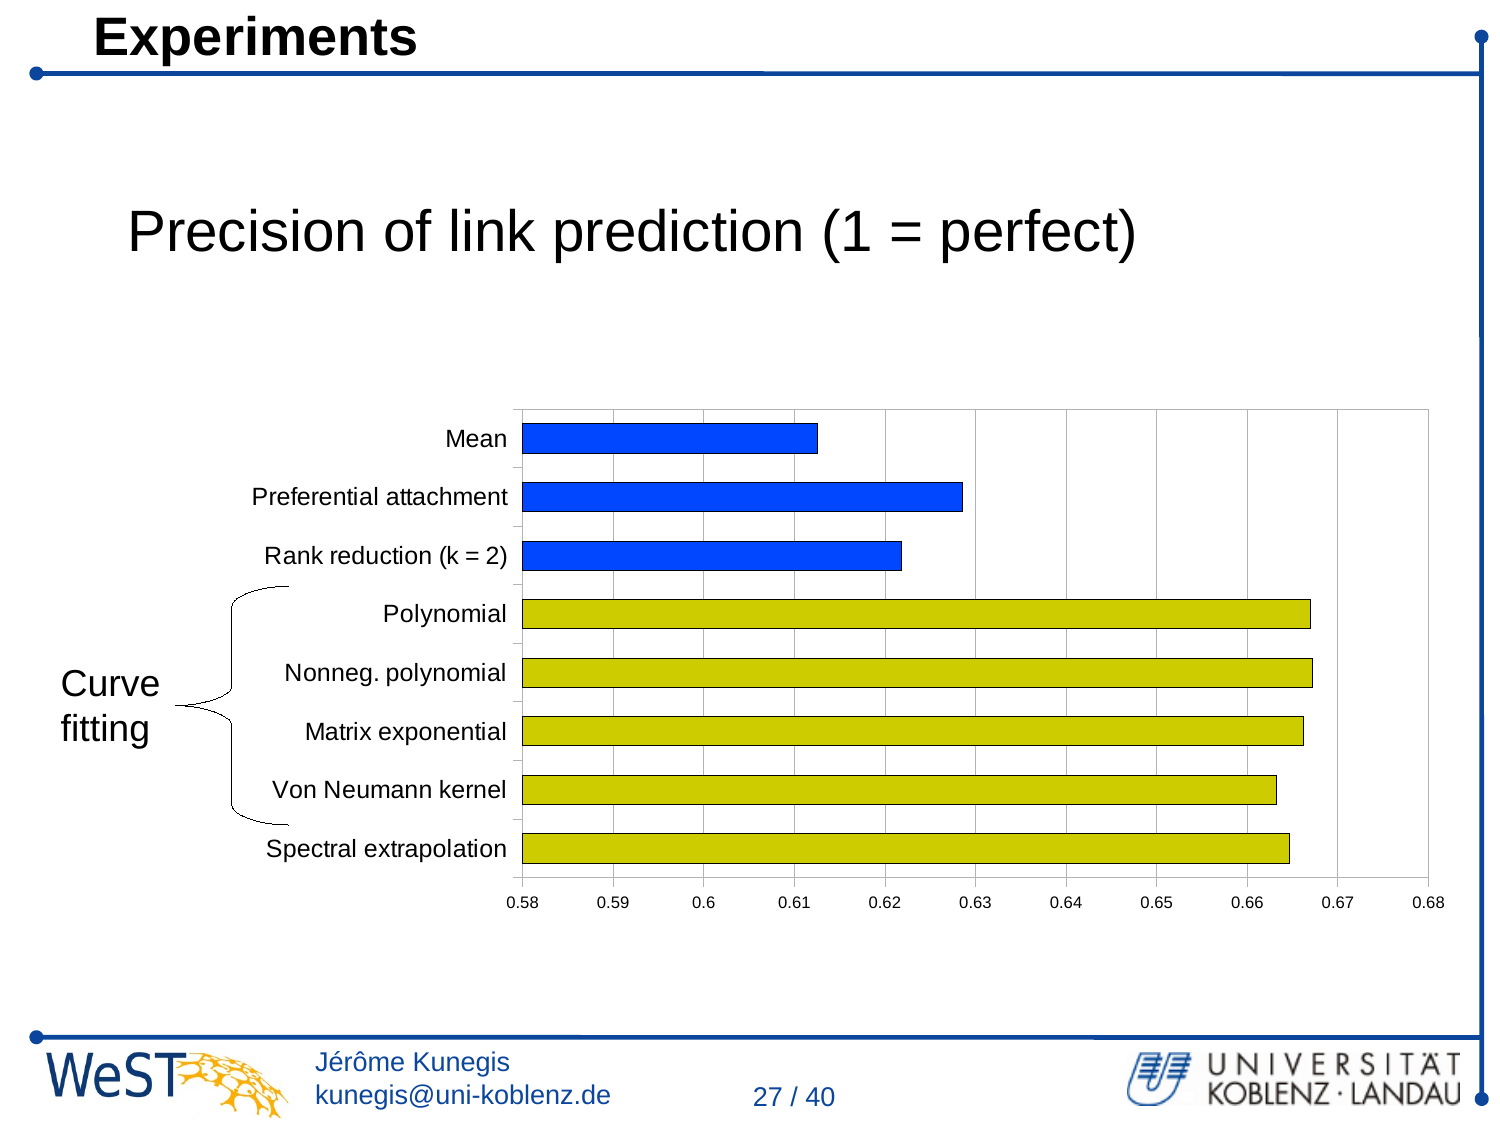

Experiments
Precision of link prediction (1 = perfect)
### Chart
| Category | Colonne B |
|---|---|
| Spectral extrapolation | 0.6647 |
| Von Neumann kernel | 0.6632 |
| Matrix exponential | 0.6662 |
| Nonneg. polynomial | 0.6672 |
| Polynomial | 0.667 |
| Rank reduction (k = 2) | 0.6218 |
| Preferential attachment | 0.6285 |
| Mean | 0.6125 |
Curve
fitting